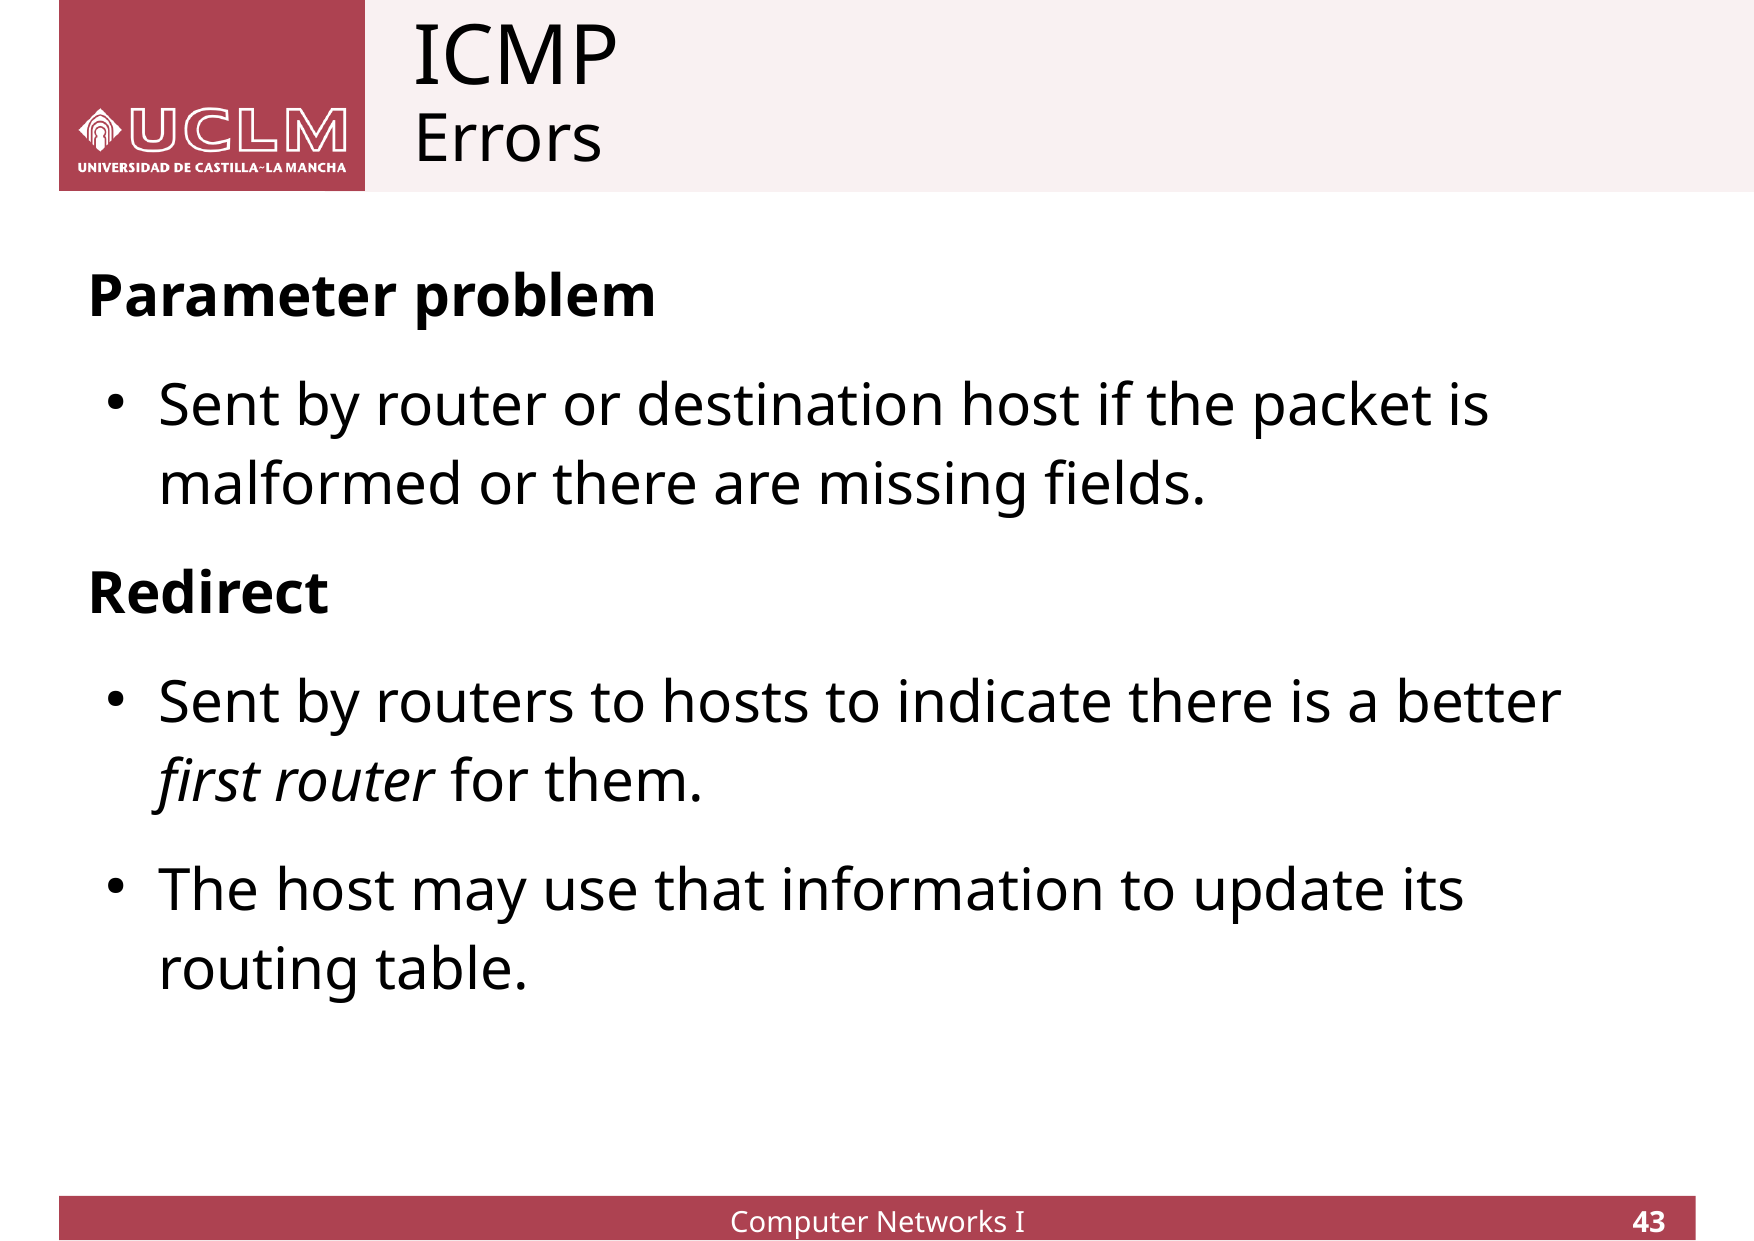

# ICMP Errors
Parameter problem
Sent by router or destination host if the packet is malformed or there are missing fields.
Redirect
Sent by routers to hosts to indicate there is a better first router for them.
The host may use that information to update its routing table.
Computer Networks I
43